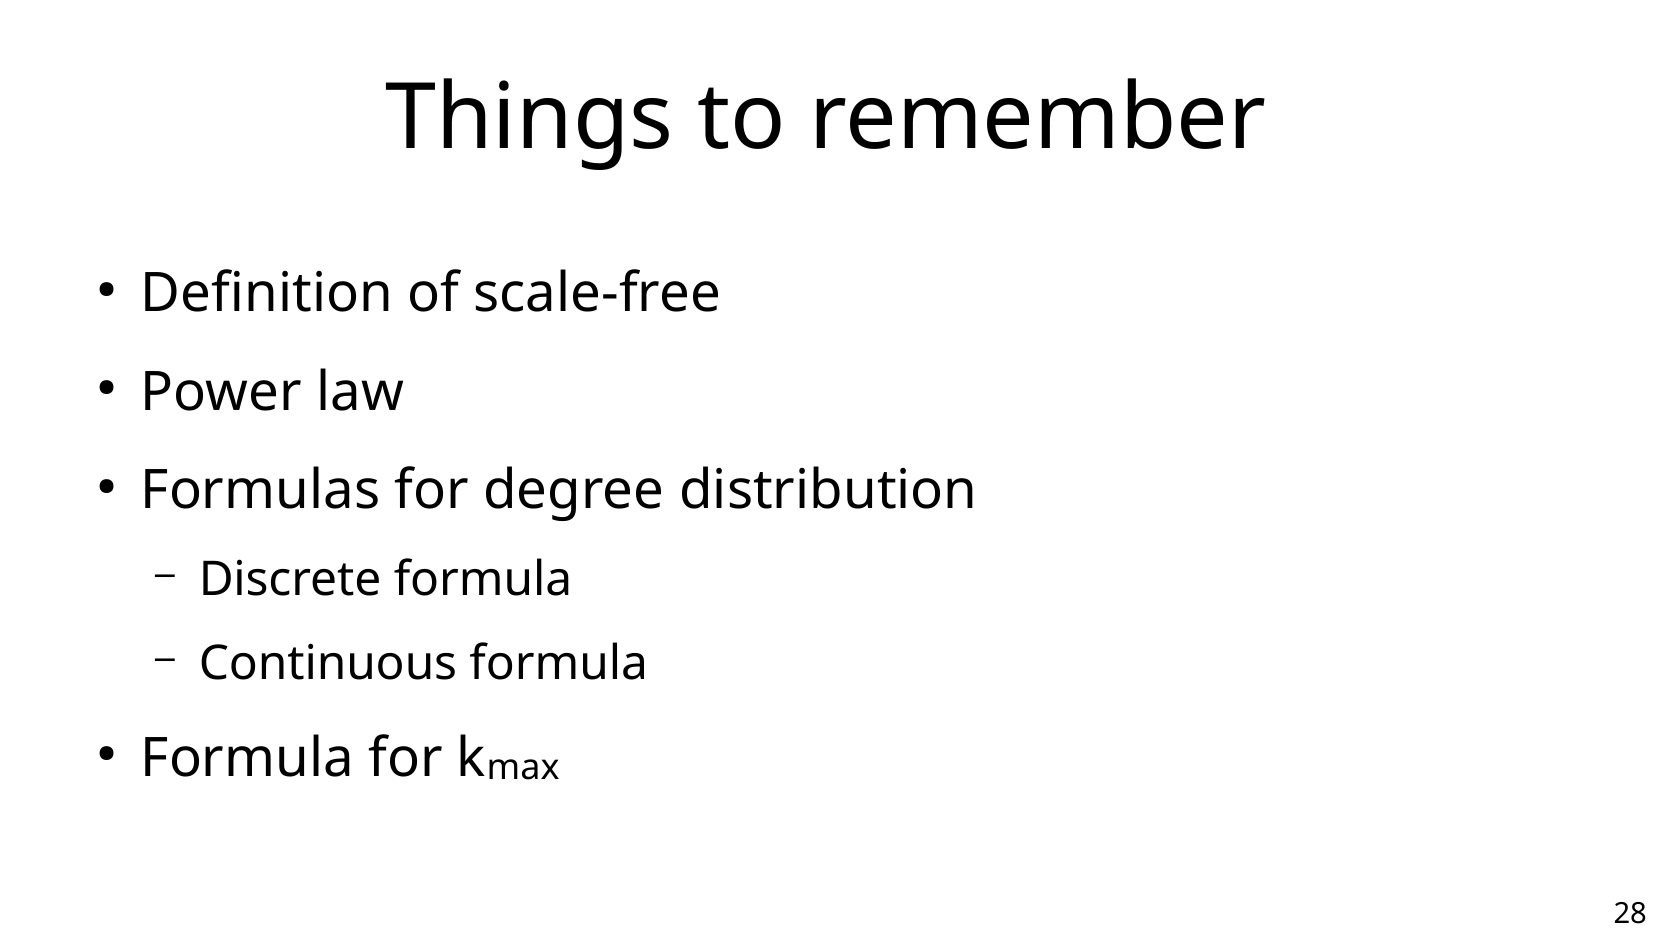

# Things to remember
Definition of scale-free
Power law
Formulas for degree distribution
Discrete formula
Continuous formula
Formula for kmax
28